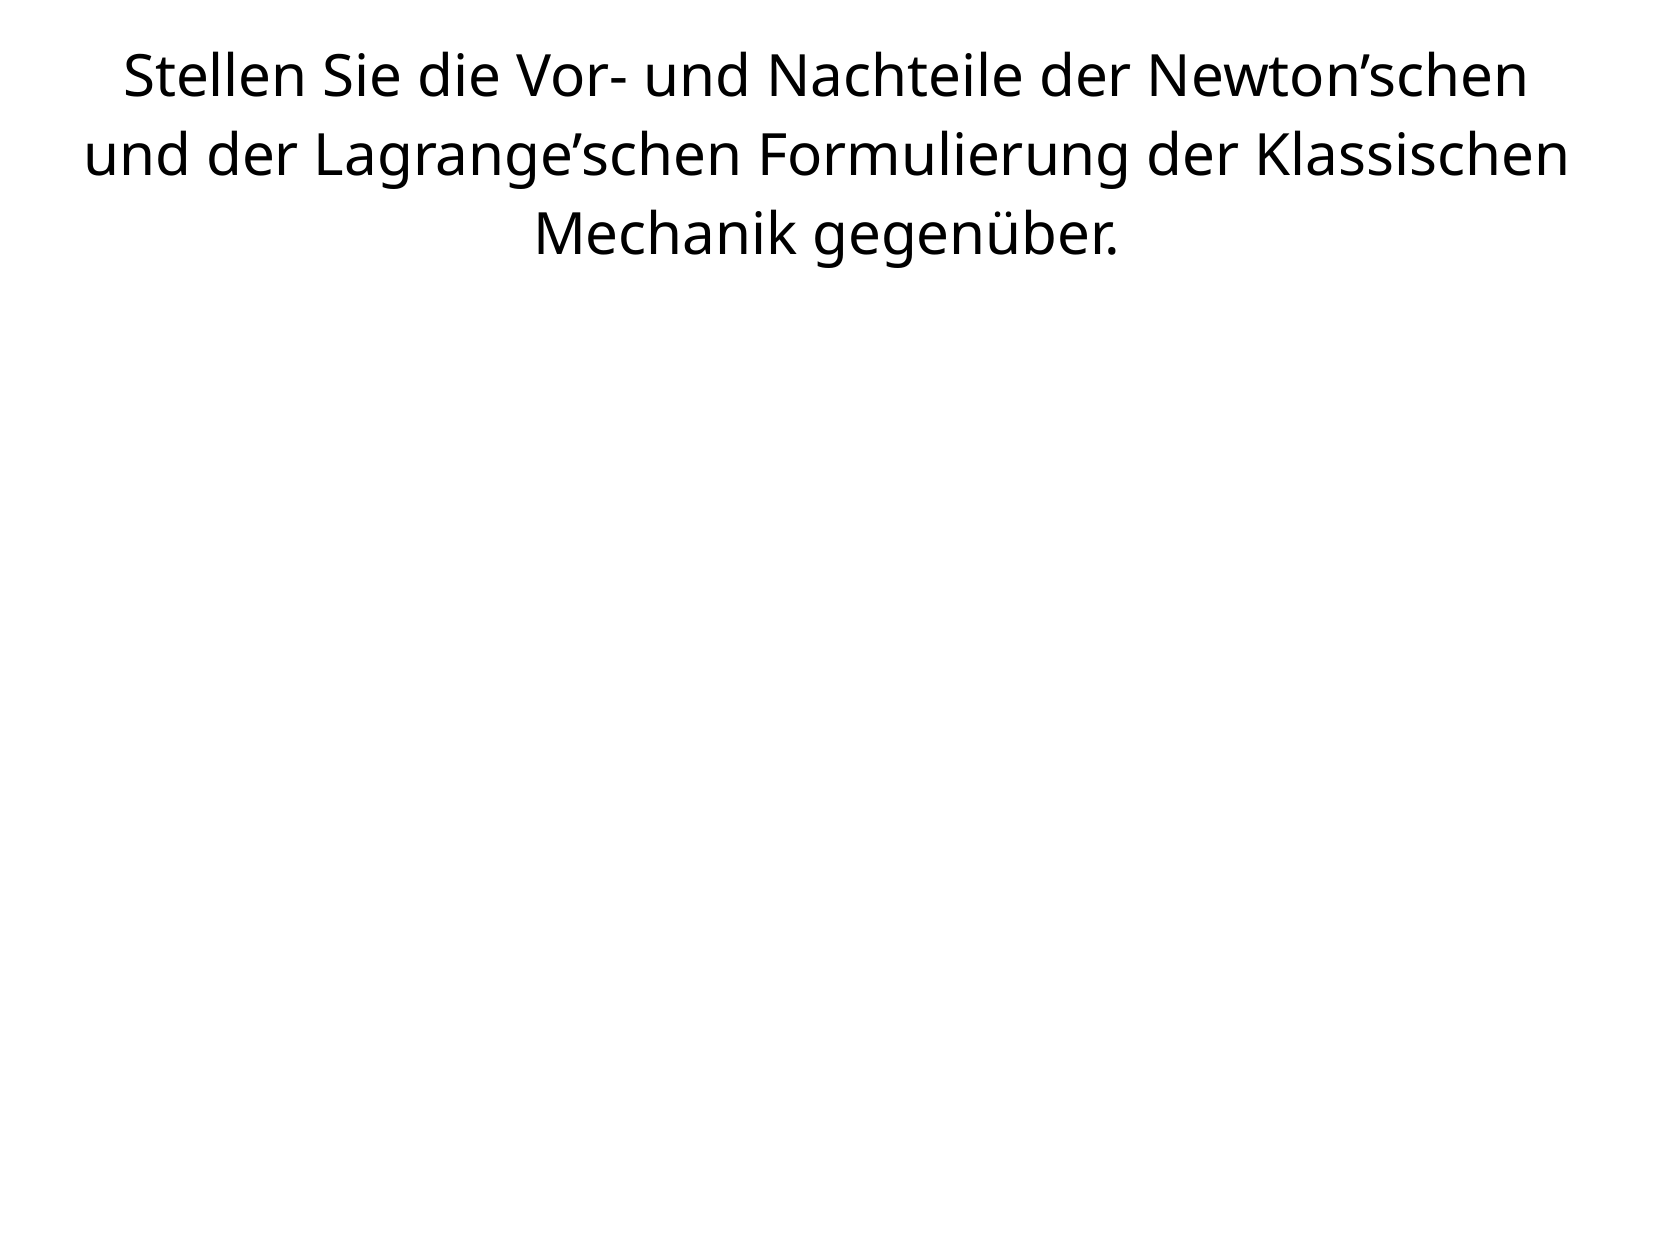

# Stellen Sie die Vor- und Nachteile der Newton’schen und der Lagrange’schen Formulierung der Klassischen Mechanik gegenüber.